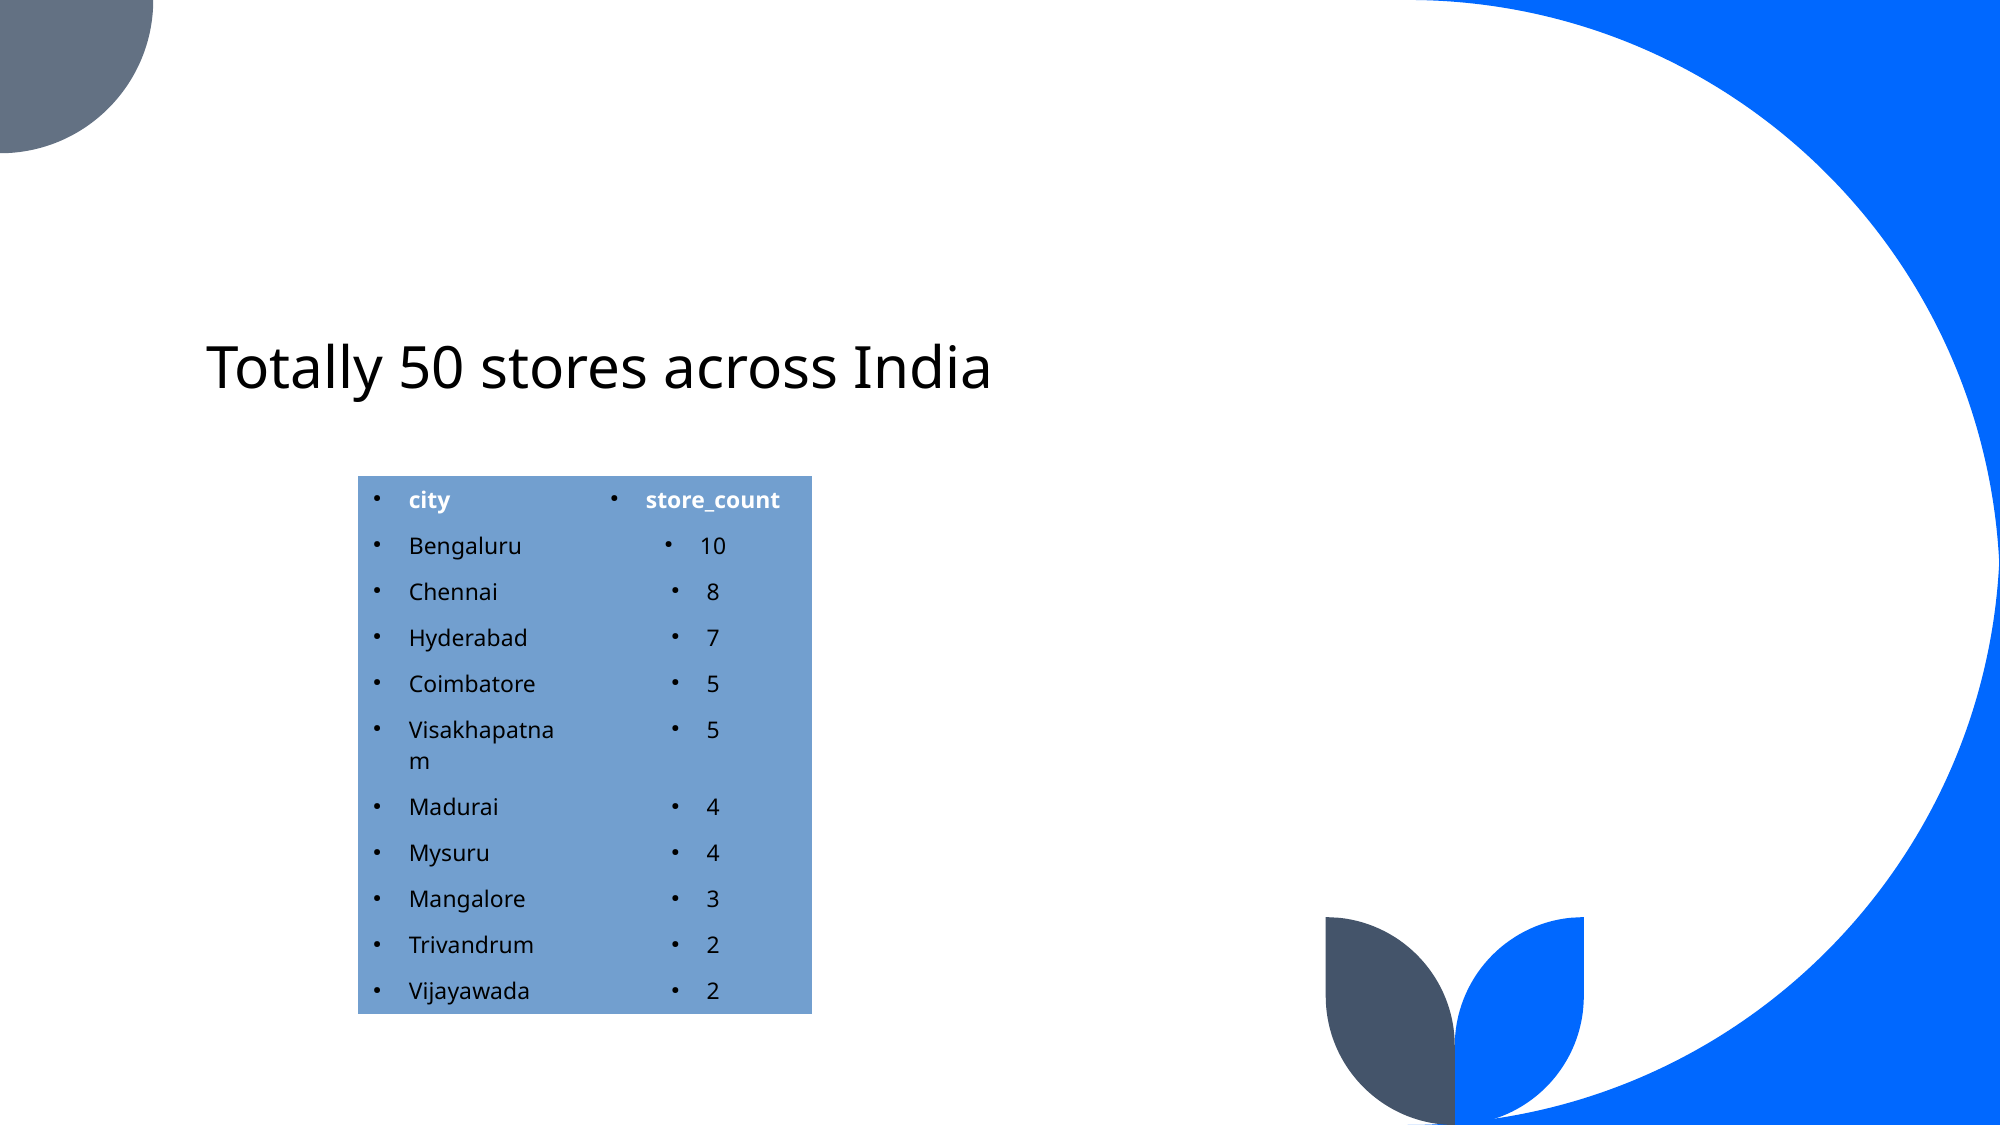

#
Totally 50 stores across India
| city | store\_count |
| --- | --- |
| Bengaluru | 10 |
| Chennai | 8 |
| Hyderabad | 7 |
| Coimbatore | 5 |
| Visakhapatnam | 5 |
| Madurai | 4 |
| Mysuru | 4 |
| Mangalore | 3 |
| Trivandrum | 2 |
| Vijayawada | 2 |